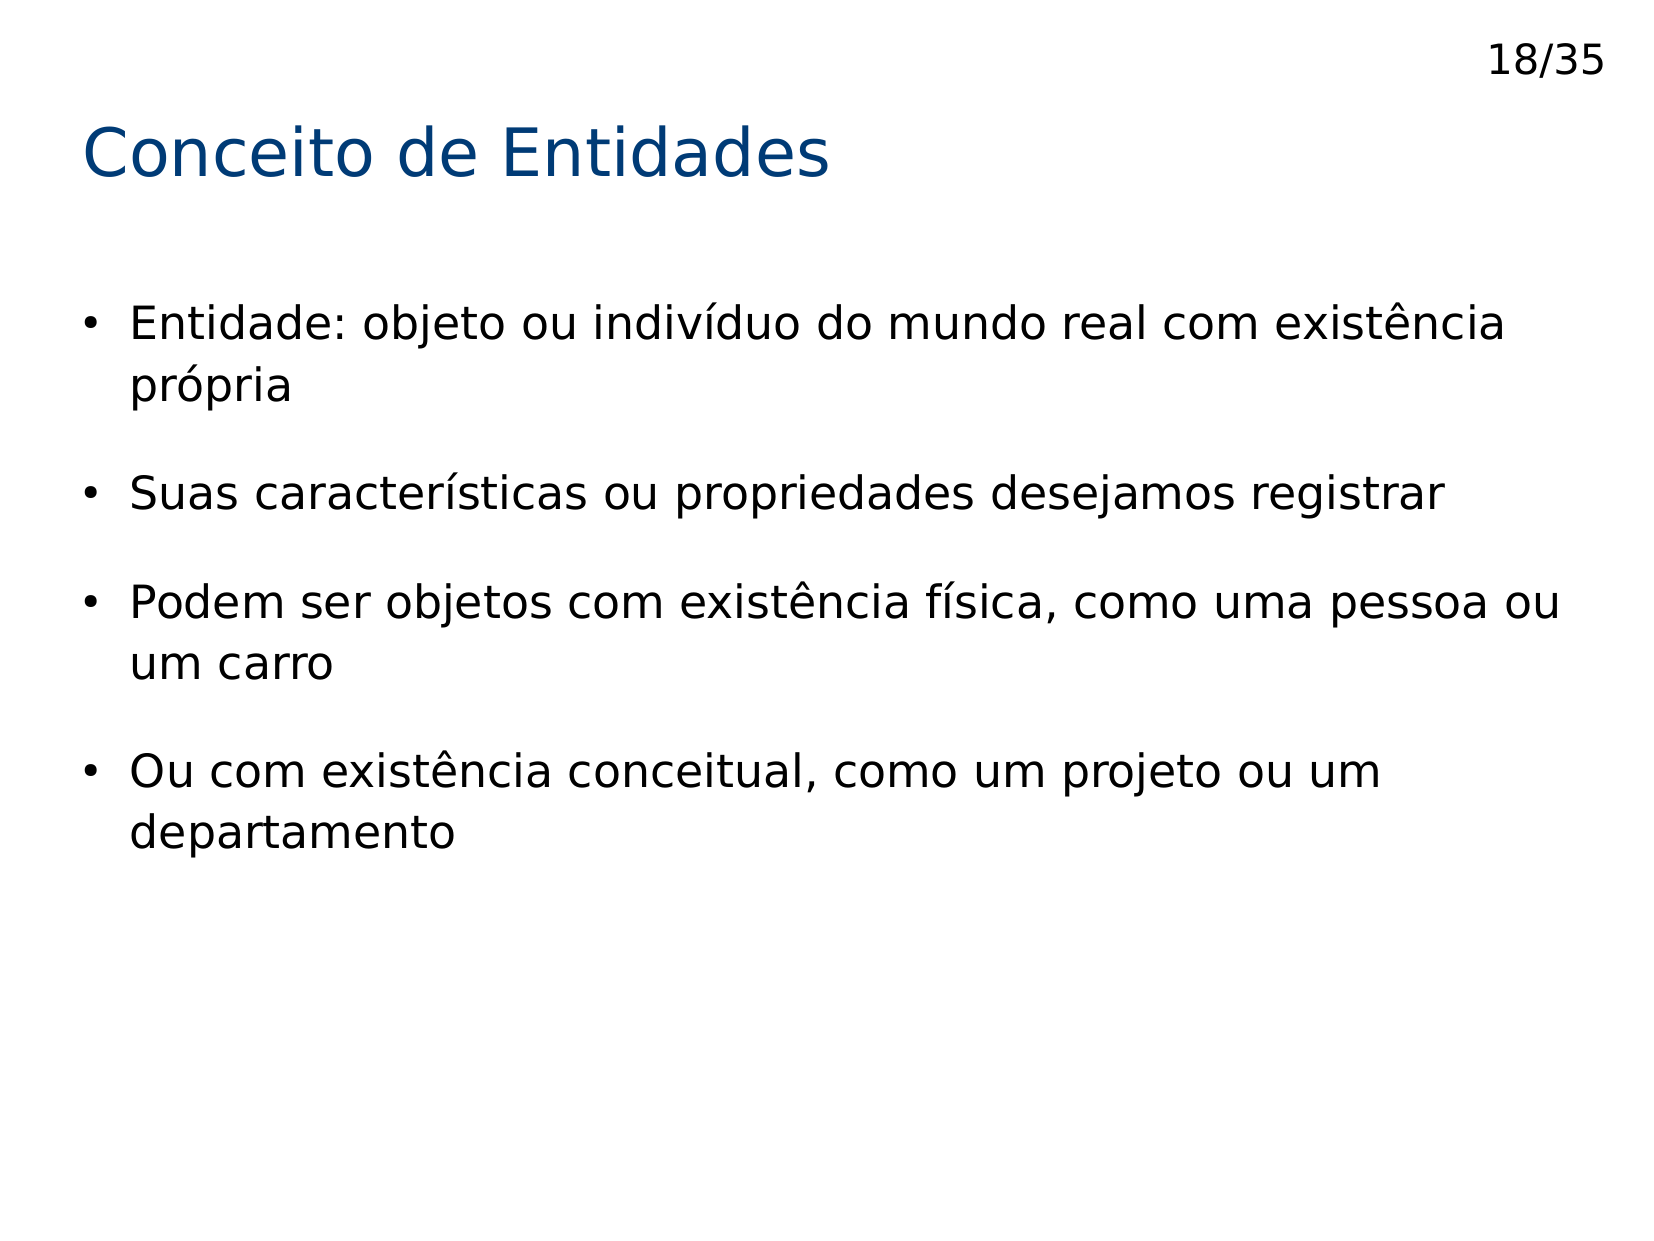

18
# Conceito de Entidades
Entidade: objeto ou indivíduo do mundo real com existência própria
Suas características ou propriedades desejamos registrar
Podem ser objetos com existência física, como uma pessoa ou um carro
Ou com existência conceitual, como um projeto ou um departamento